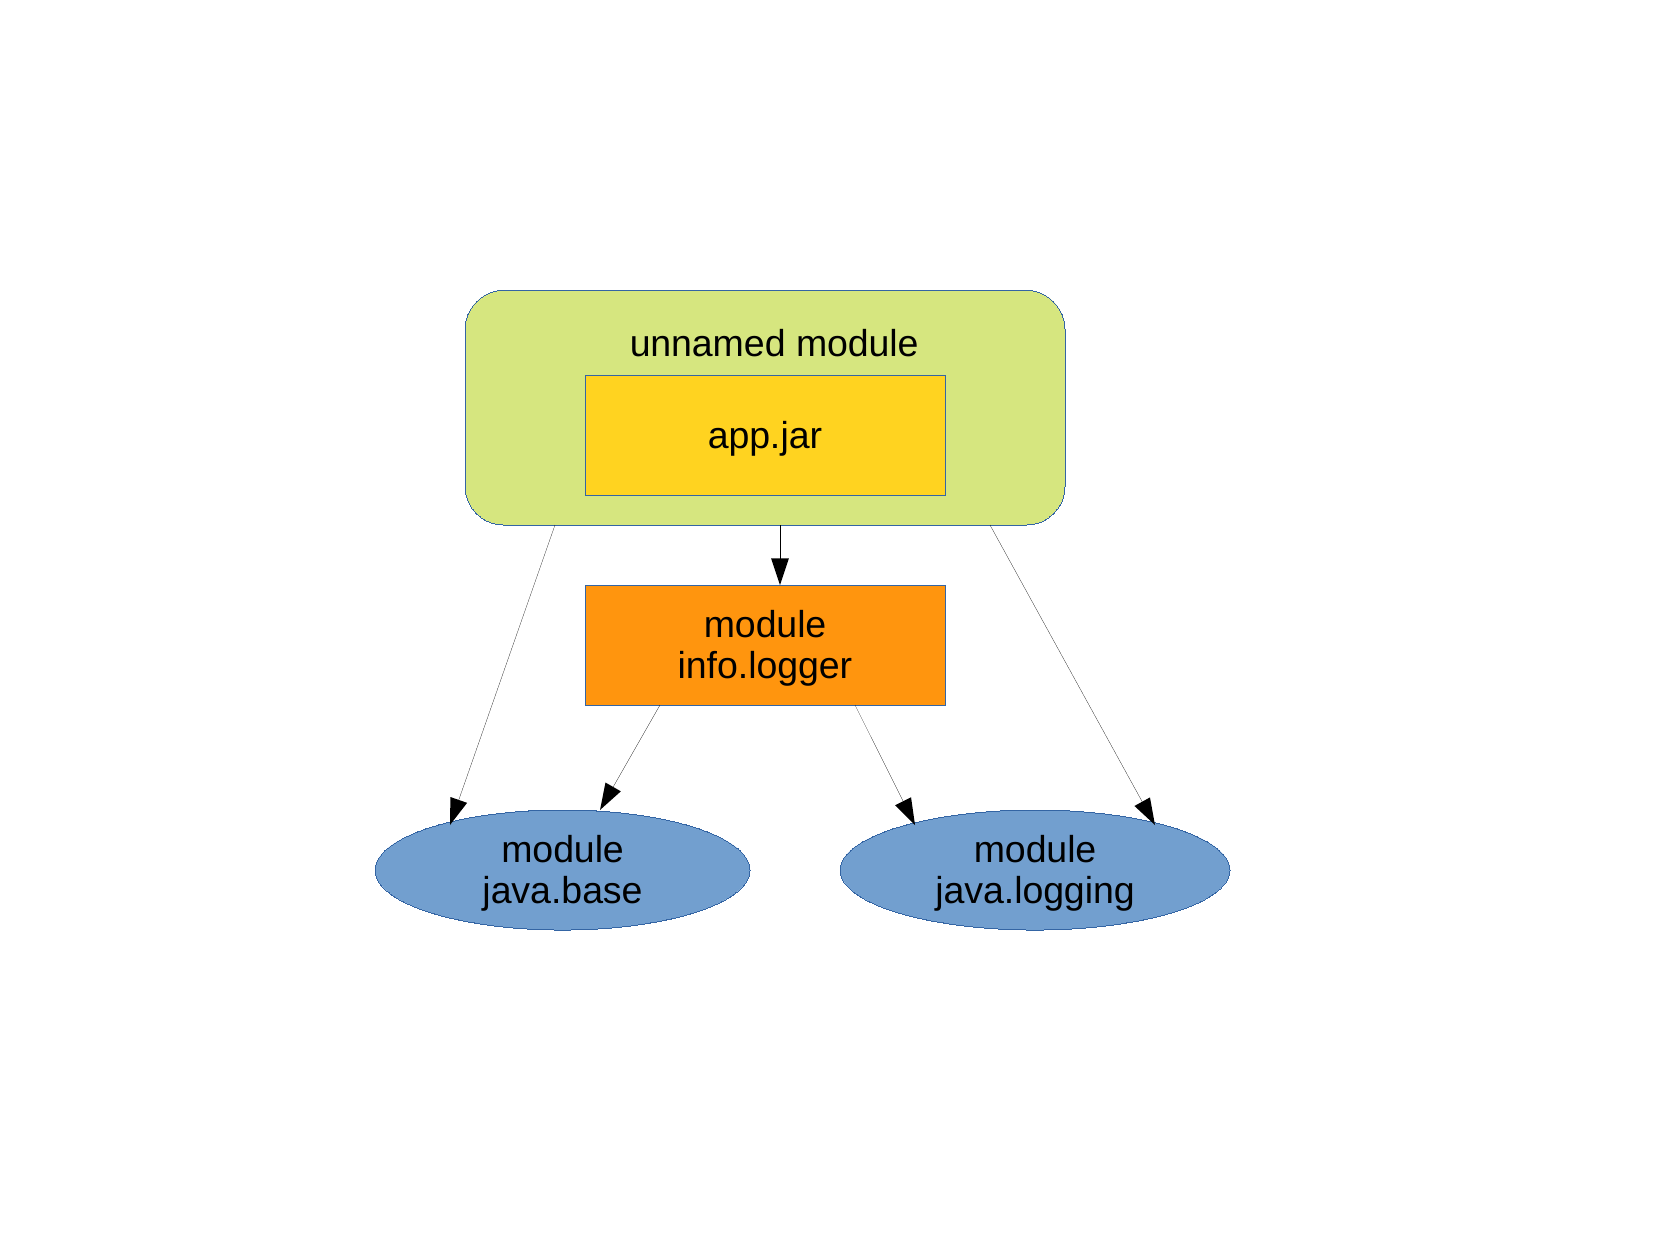

#
unnamed module
app.jar
module
info.logger
module
java.base
module
java.logging